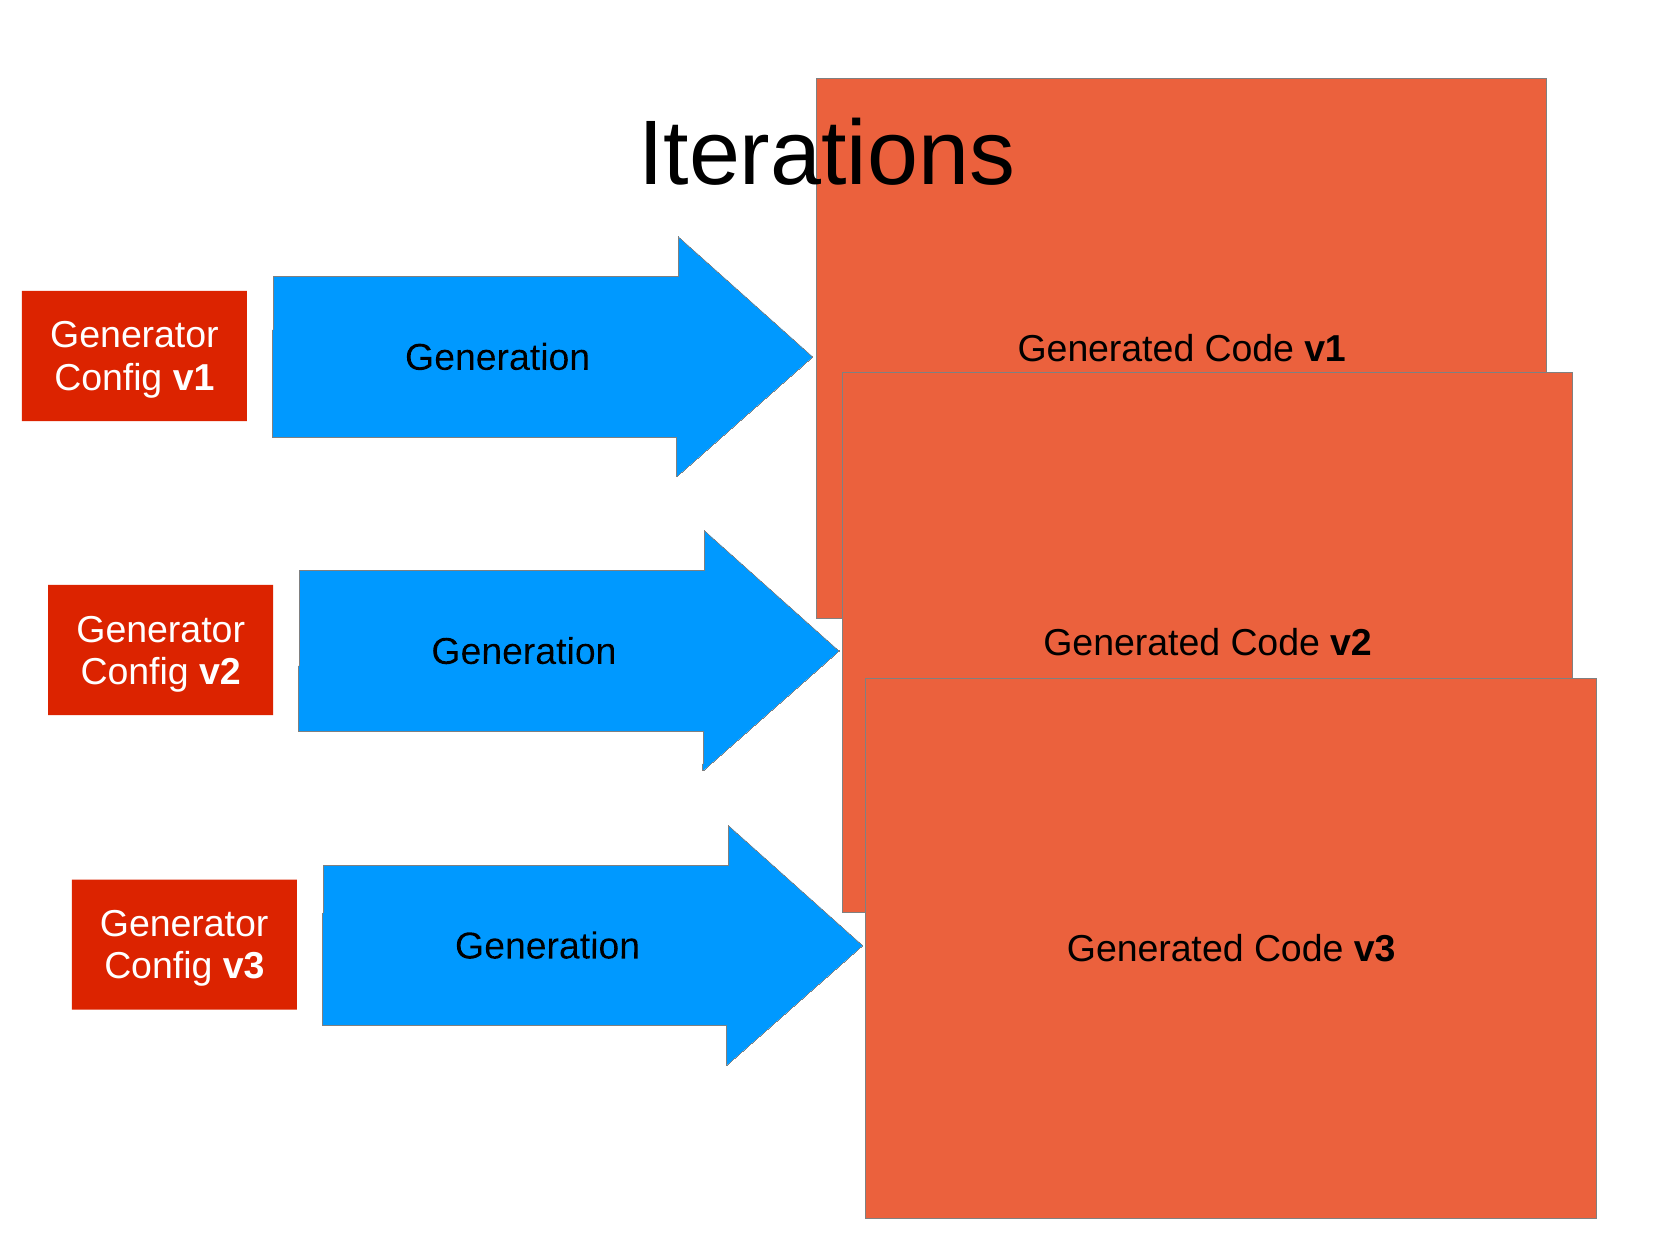

# Iterations
Generated Code v1
Generation
Generator
Config v1
Generated Code v2
Generation
Generator
Config v2
Generated Code v3
Generation
Generator
Config v3